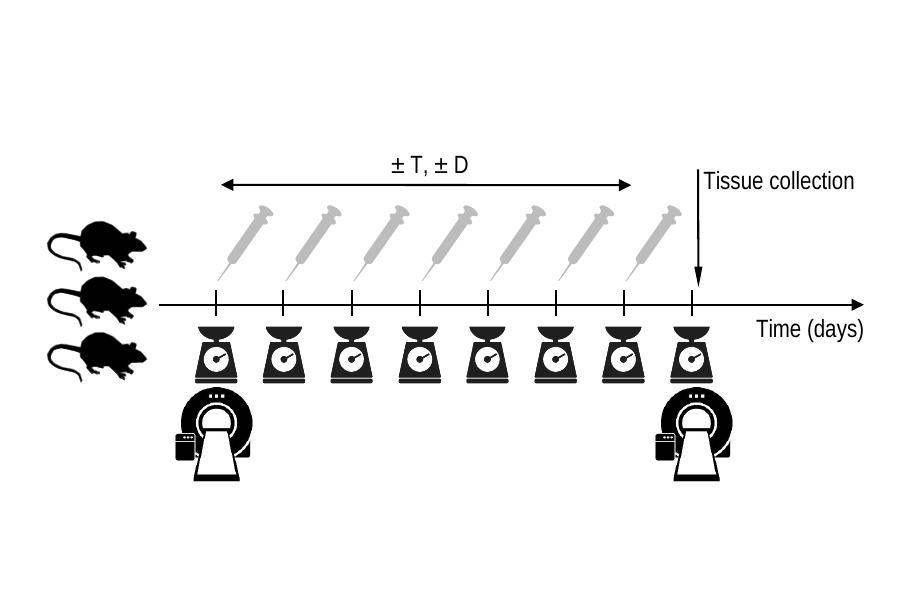

± T, ± D
Tissue collection
Time (days)